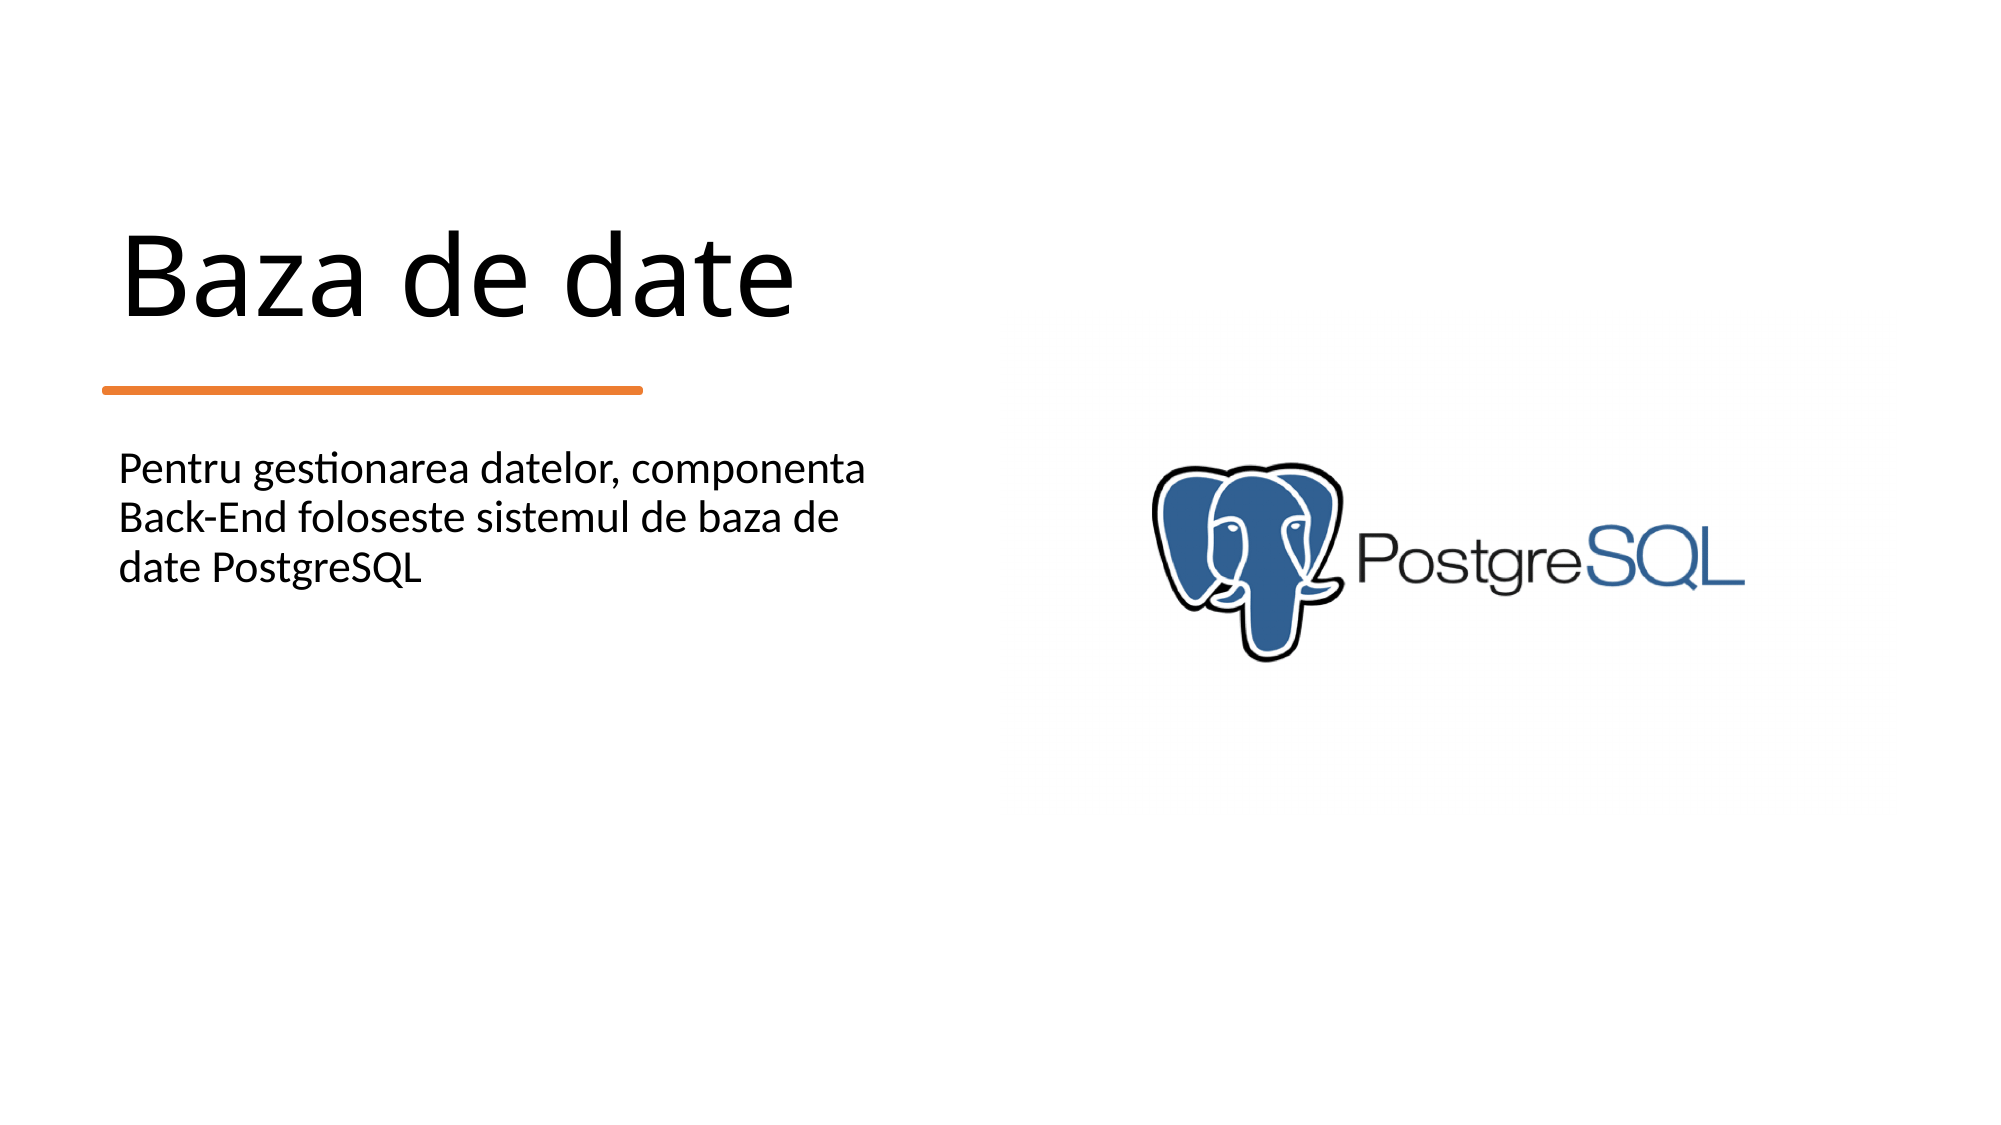

# Baza de date
Pentru gestionarea datelor, componenta Back-End foloseste sistemul de baza de date PostgreSQL